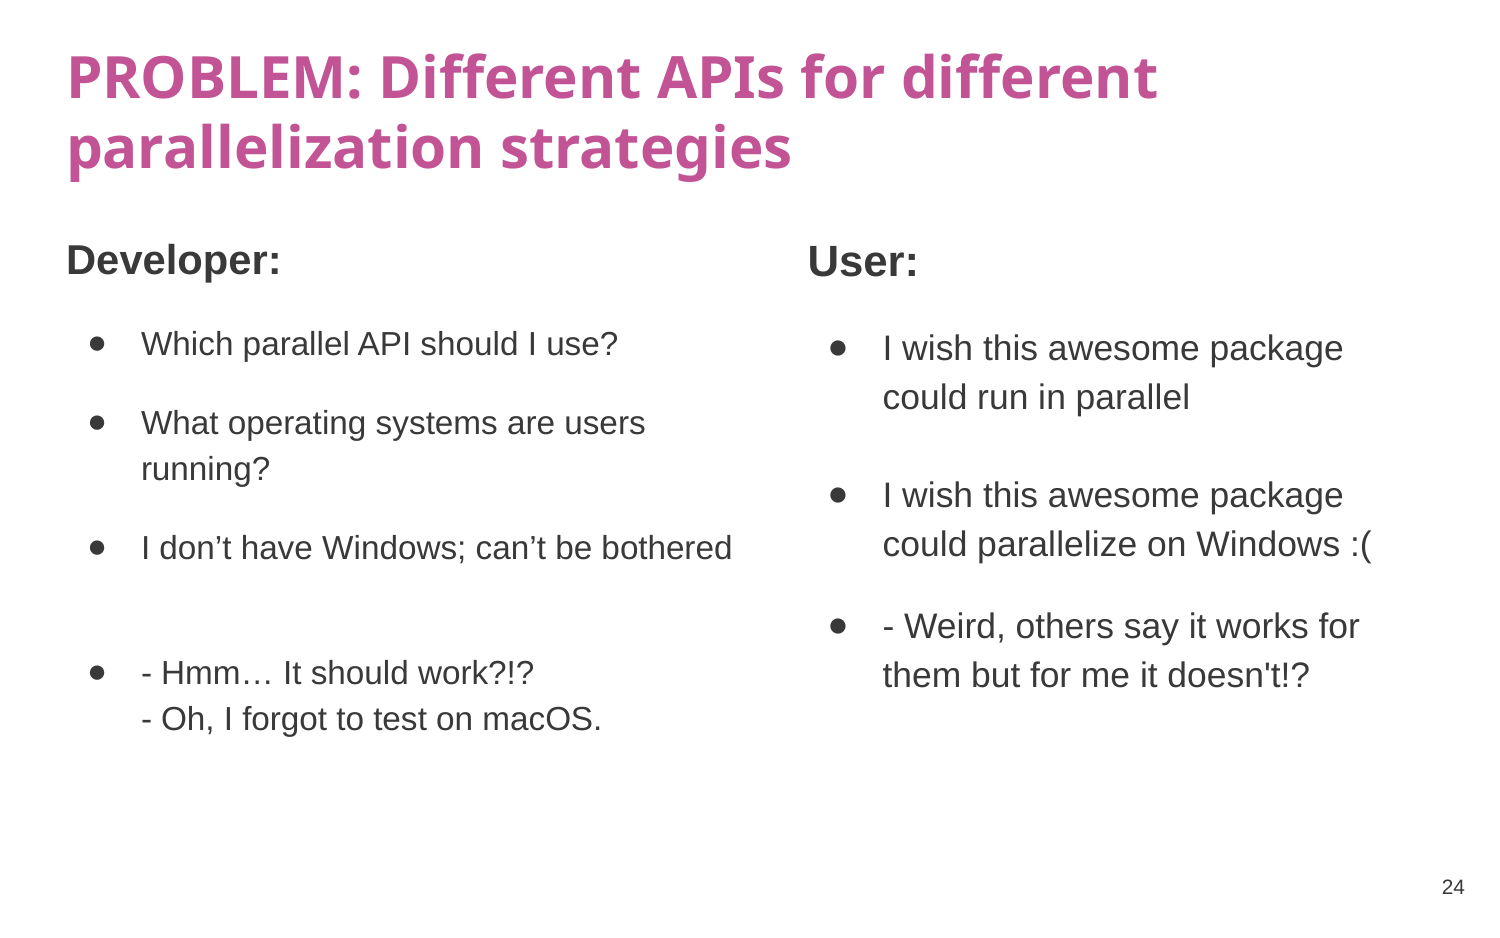

# PROBLEM: Different APIs for different parallelization strategies
Developer:
Which parallel API should I use?
What operating systems are users running?
I don’t have Windows; can’t be bothered
- Hmm… It should work?!?
- Oh, I forgot to test on macOS.
User:
I wish this awesome package could run in parallel
I wish this awesome package could parallelize on Windows :(
- Weird, others say it works for them but for me it doesn't!?